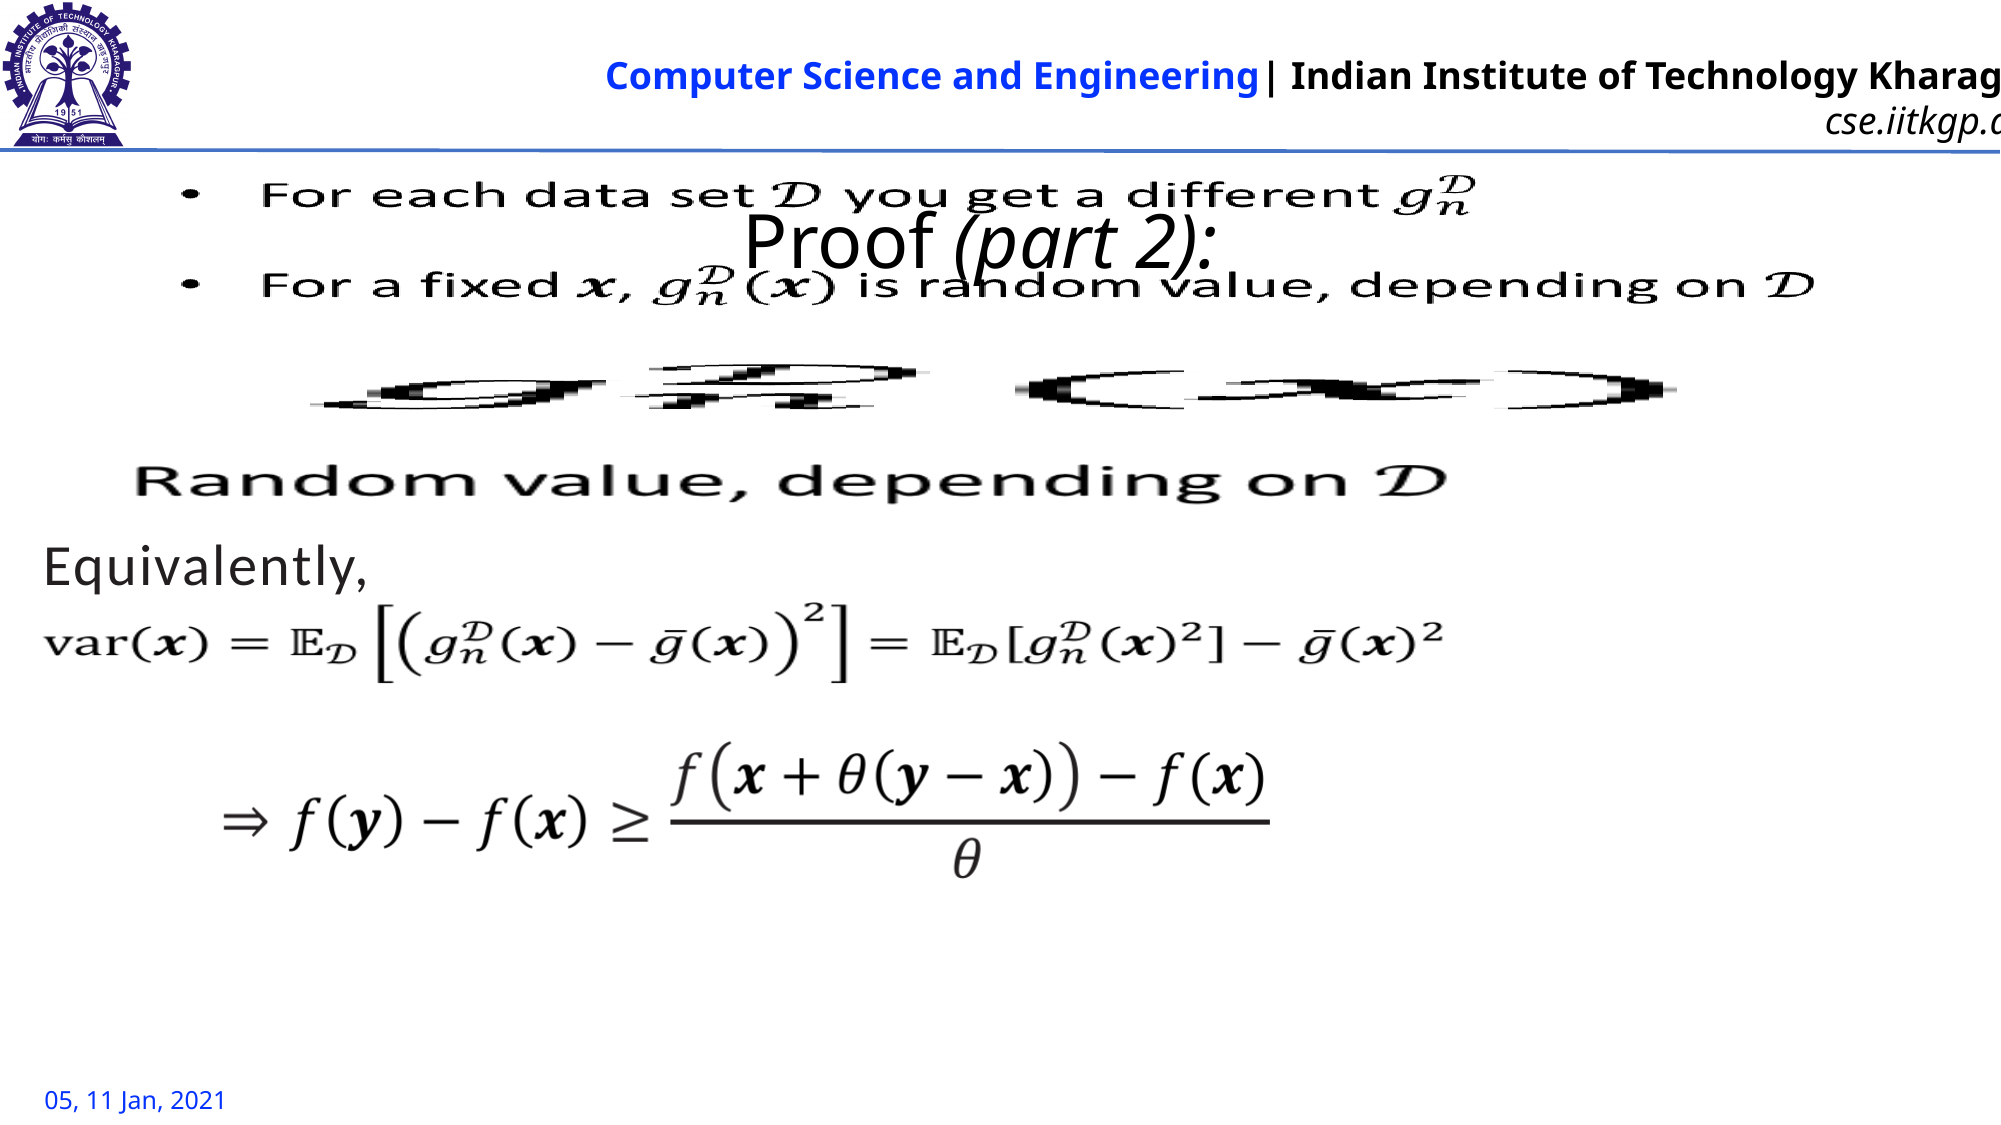

# Proof (part 2):
Equivalently,
05, 11 Jan, 2021